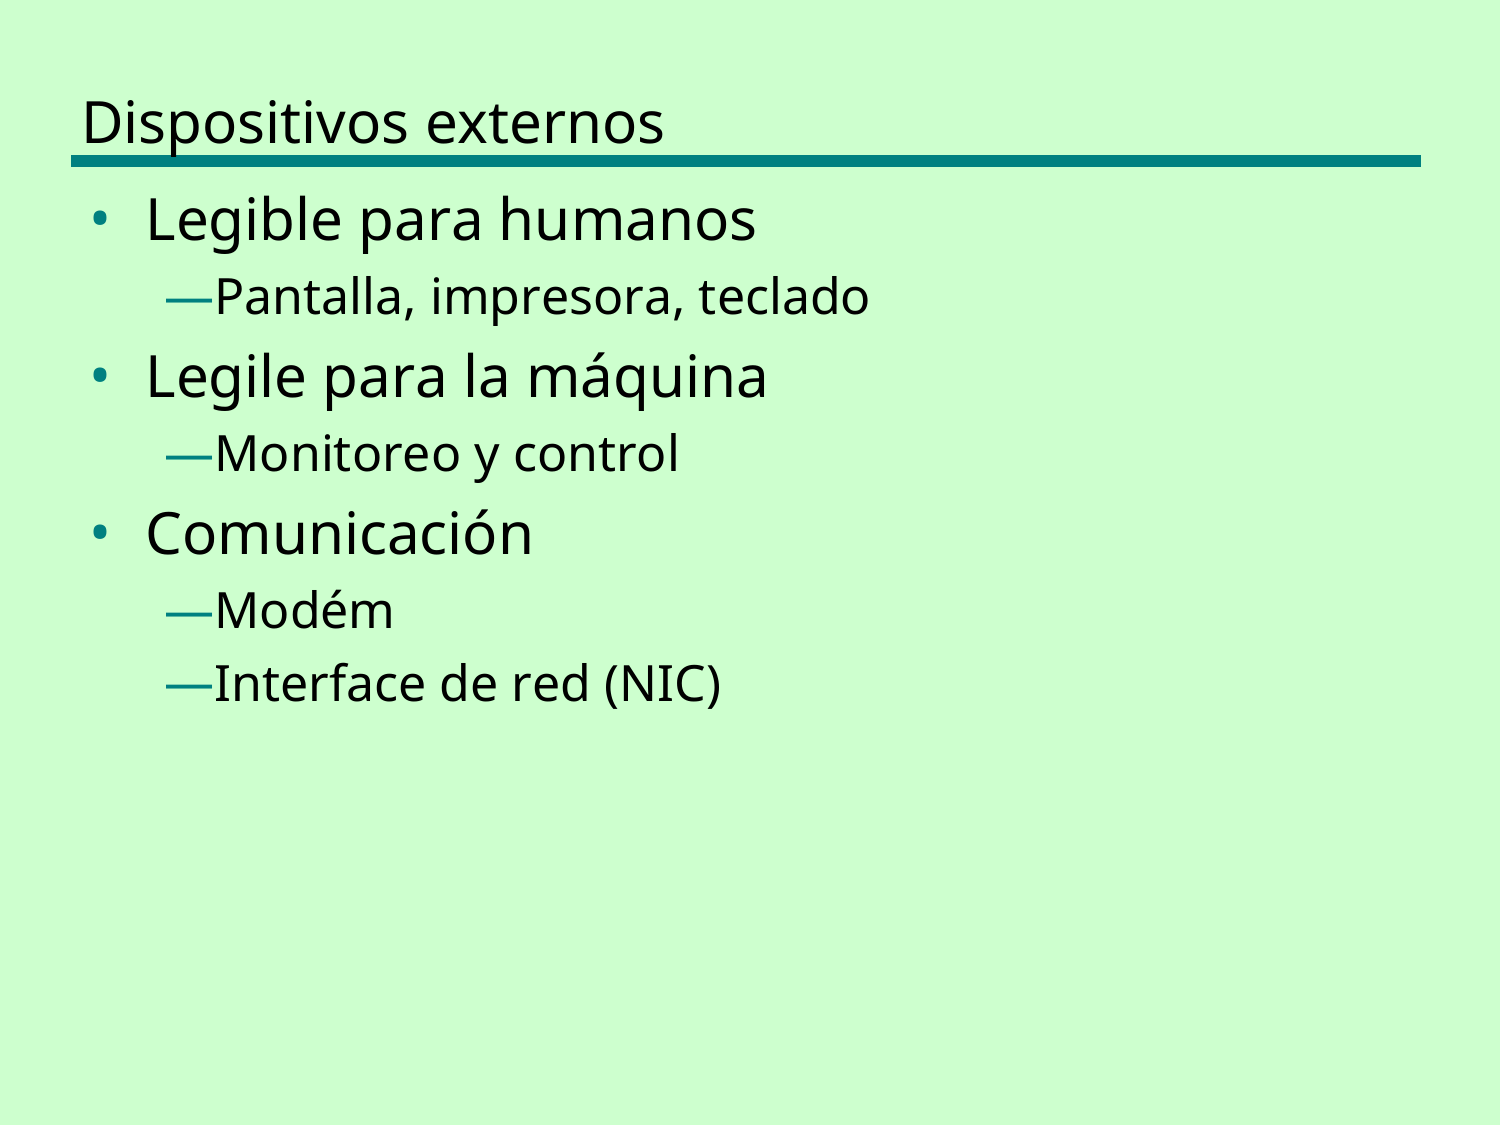

# Dispositivos externos
Legible para humanos
Pantalla, impresora, teclado
Legile para la máquina
Monitoreo y control
Comunicación
Modém
Interface de red (NIC)